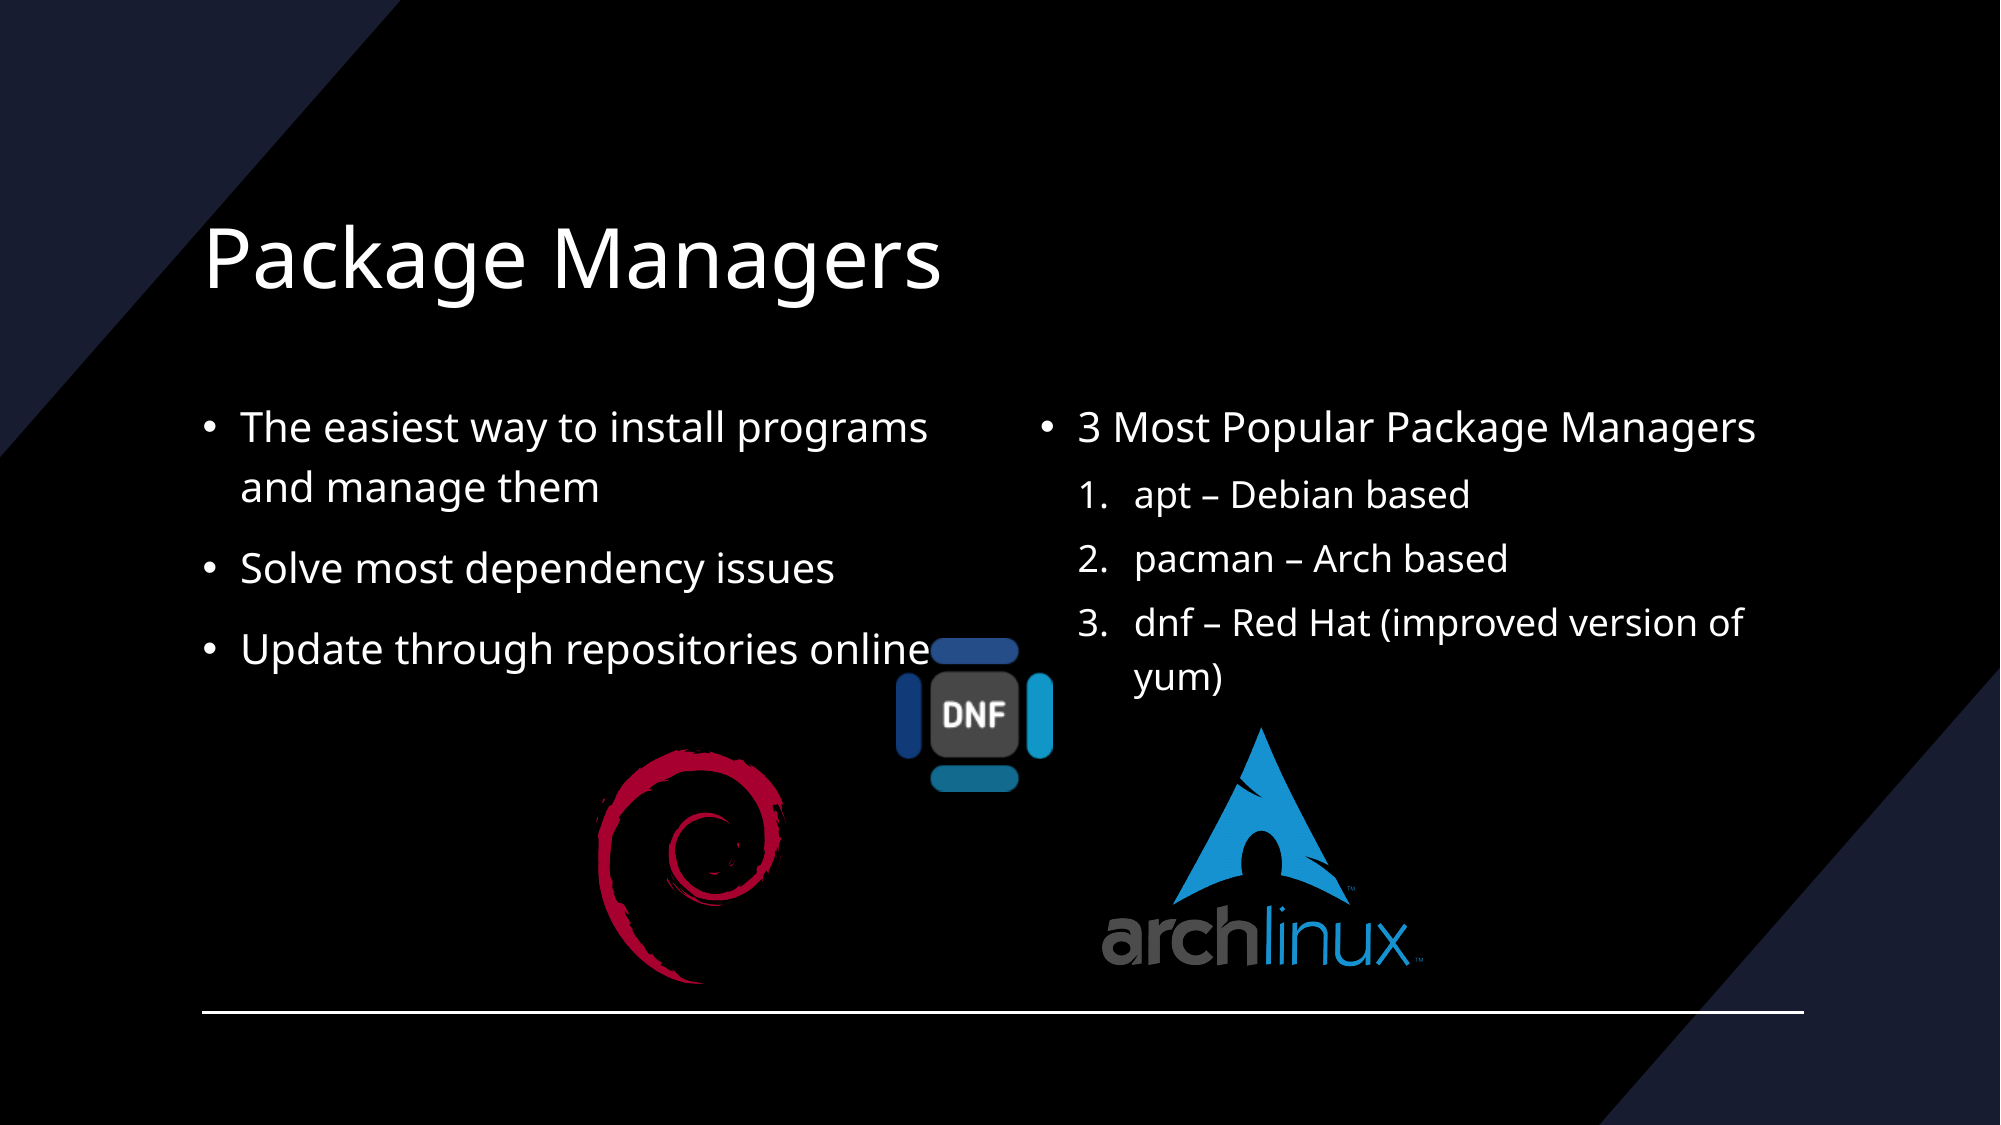

# Package Managers
The easiest way to install programs and manage them
Solve most dependency issues
Update through repositories online
3 Most Popular Package Managers
apt – Debian based
pacman – Arch based
dnf – Red Hat (improved version of yum)